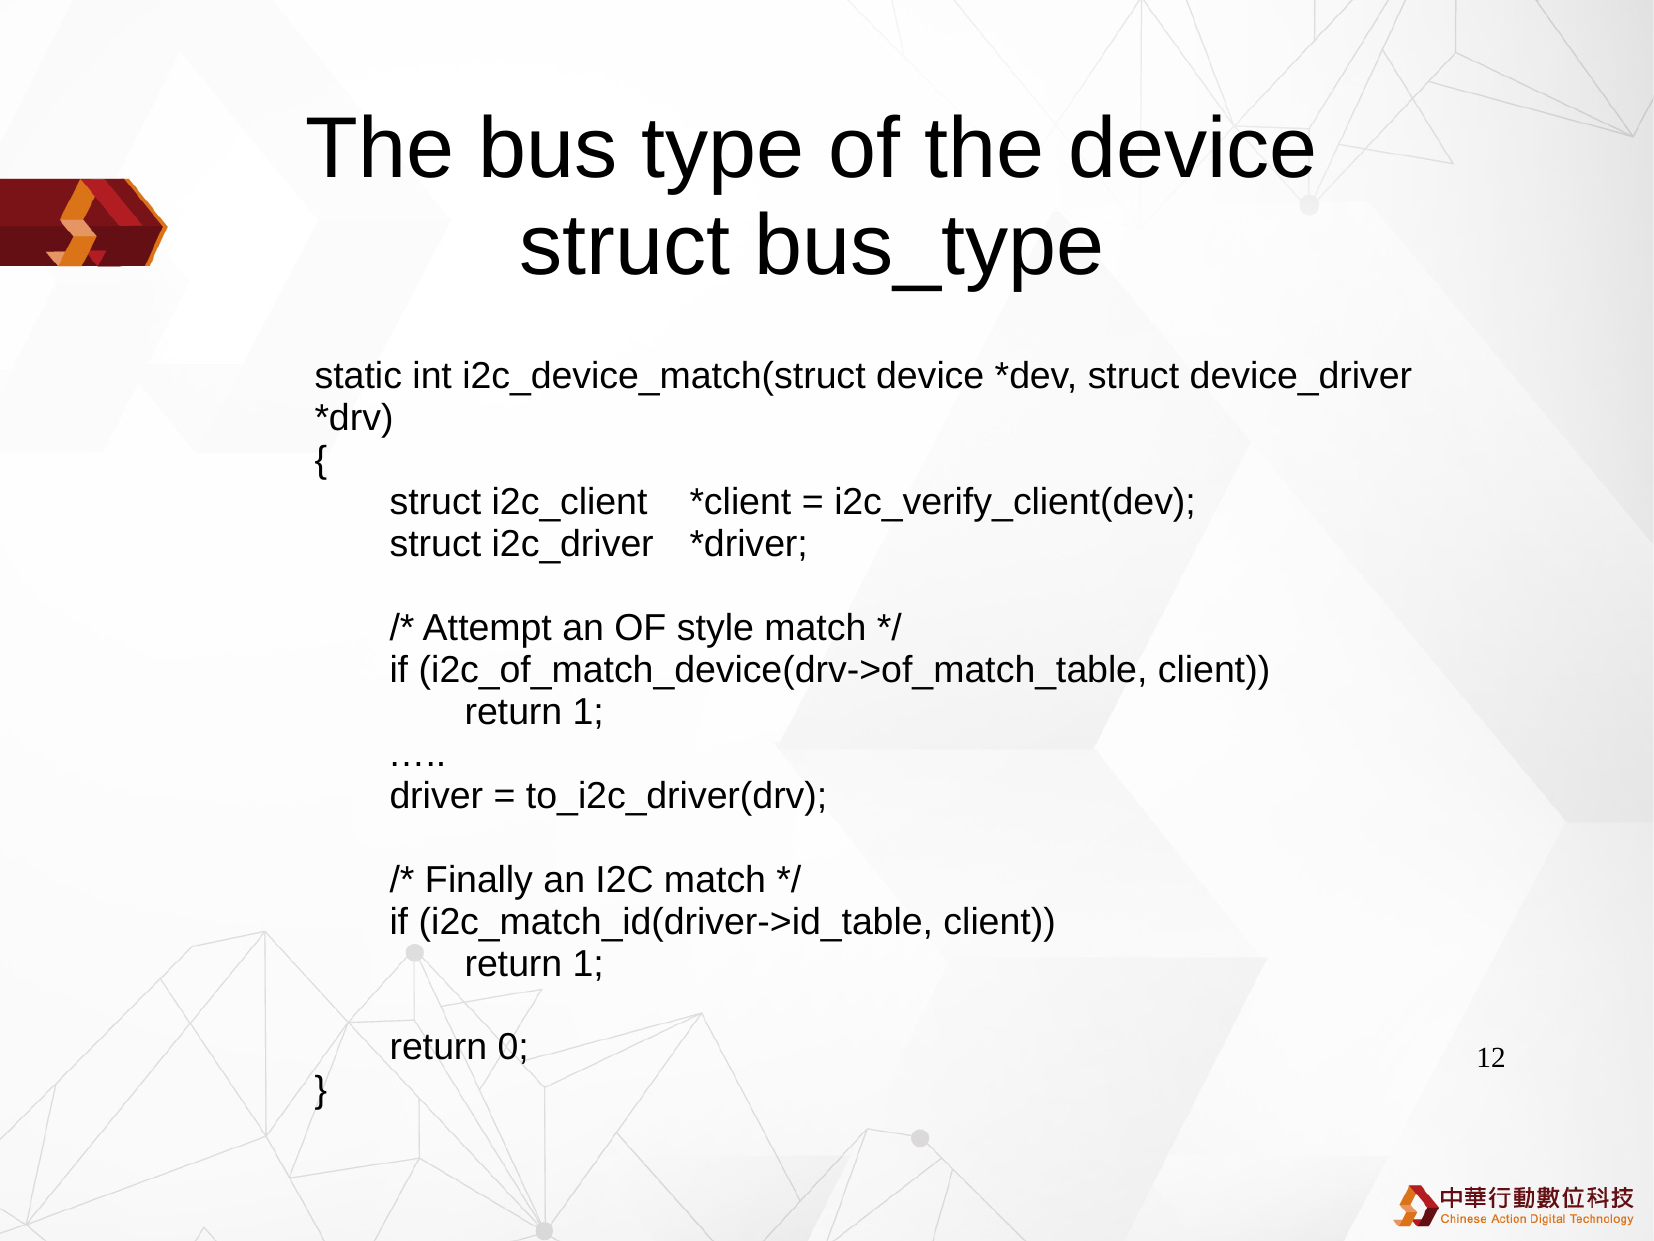

# The bus type of the device struct bus_type
static int i2c_device_match(struct device *dev, struct device_driver *drv)
{
	struct i2c_client	*client = i2c_verify_client(dev);
	struct i2c_driver	*driver;
	/* Attempt an OF style match */
	if (i2c_of_match_device(drv->of_match_table, client))
		return 1;
 …..
	driver = to_i2c_driver(drv);
	/* Finally an I2C match */
	if (i2c_match_id(driver->id_table, client))
		return 1;
	return 0;
}
12